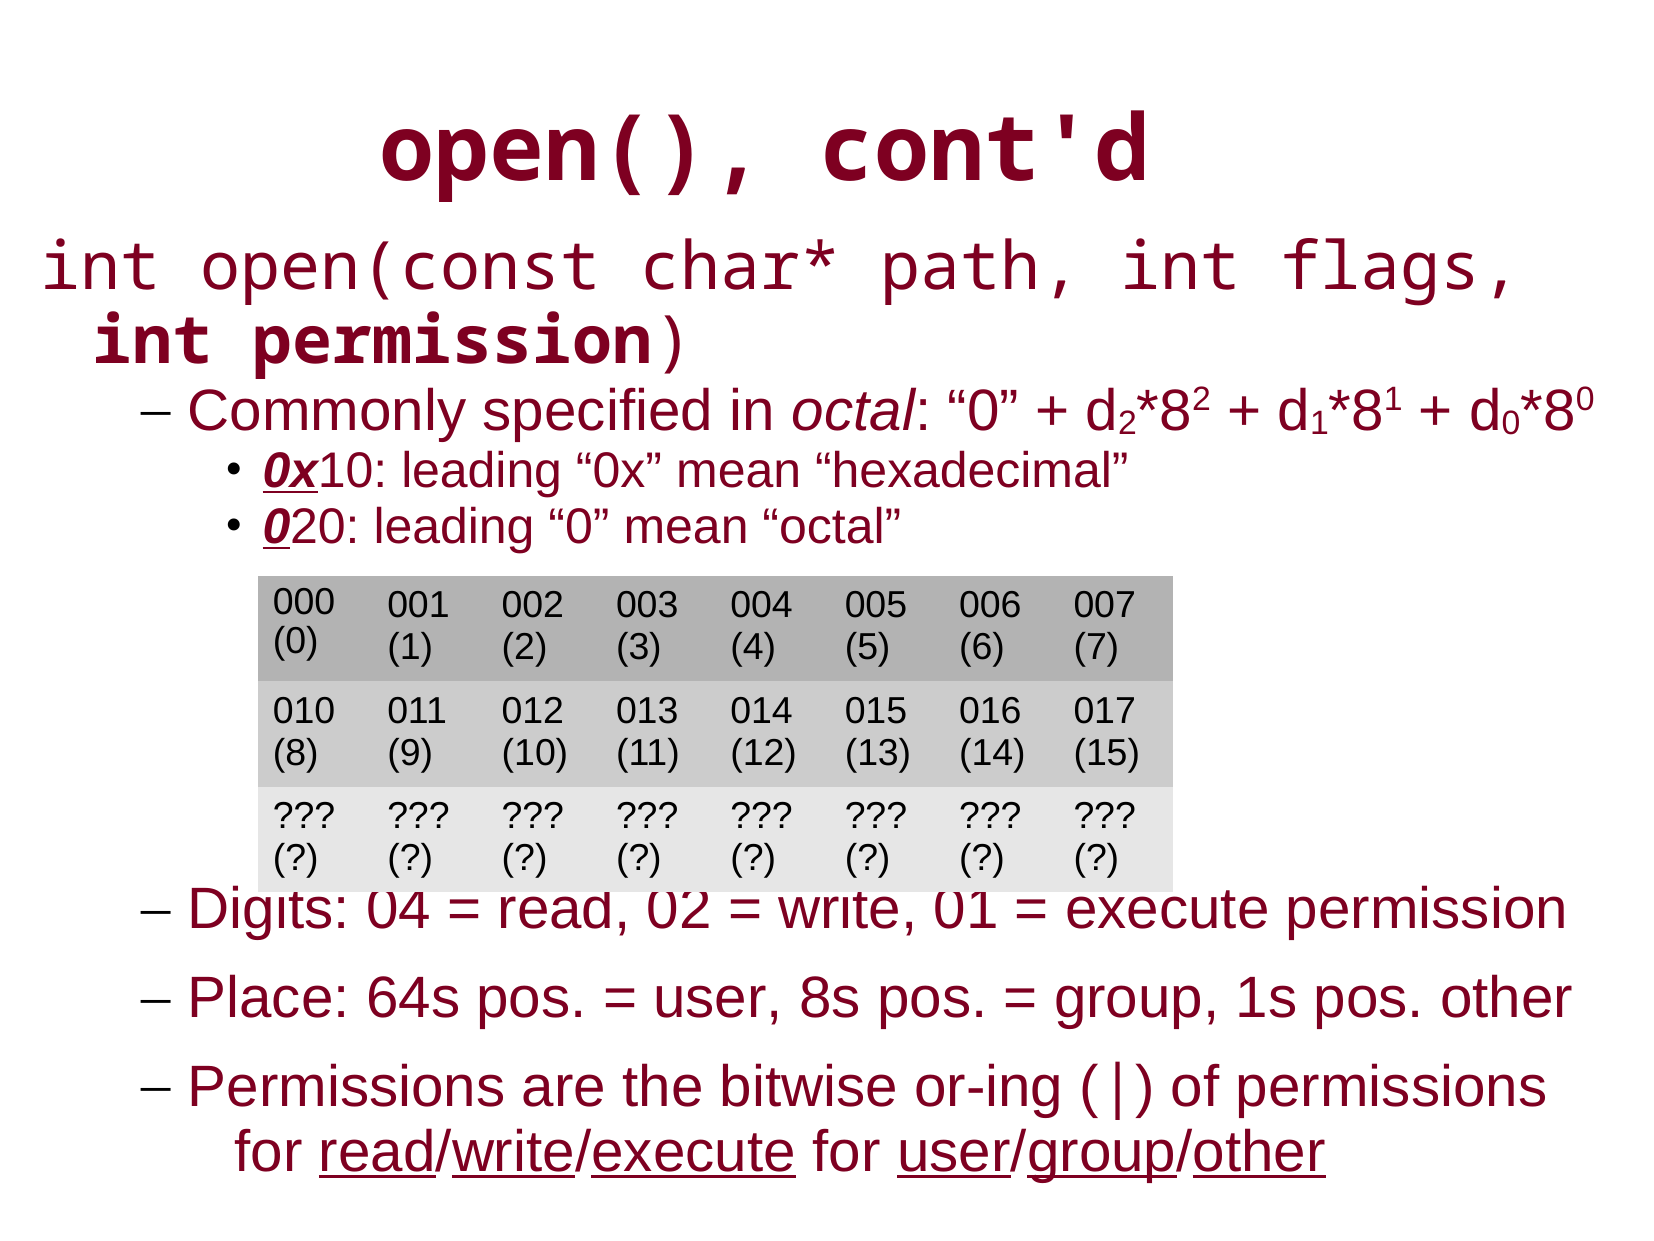

# open(), cont'd
int open(const char* path, int flags, int permission)
Commonly specified in octal: “0” + d2*82 + d1*81 + d0*80
0x10: leading “0x” mean “hexadecimal”
020: leading “0” mean “octal”
Digits: 04 = read, 02 = write, 01 = execute permission
Place: 64s pos. = user, 8s pos. = group, 1s pos. other
Permissions are the bitwise or-ing (|) of permissions for read/write/execute for user/group/other
| 000 (0) | 001 (1) | 002 (2) | 003 (3) | 004 (4) | 005 (5) | 006 (6) | 007 (7) |
| --- | --- | --- | --- | --- | --- | --- | --- |
| 010 (8) | 011 (9) | 012 (10) | 013 (11) | 014 (12) | 015 (13) | 016 (14) | 017 (15) |
| ??? (?) | ??? (?) | ??? (?) | ??? (?) | ??? (?) | ??? (?) | ??? (?) | ??? (?) |